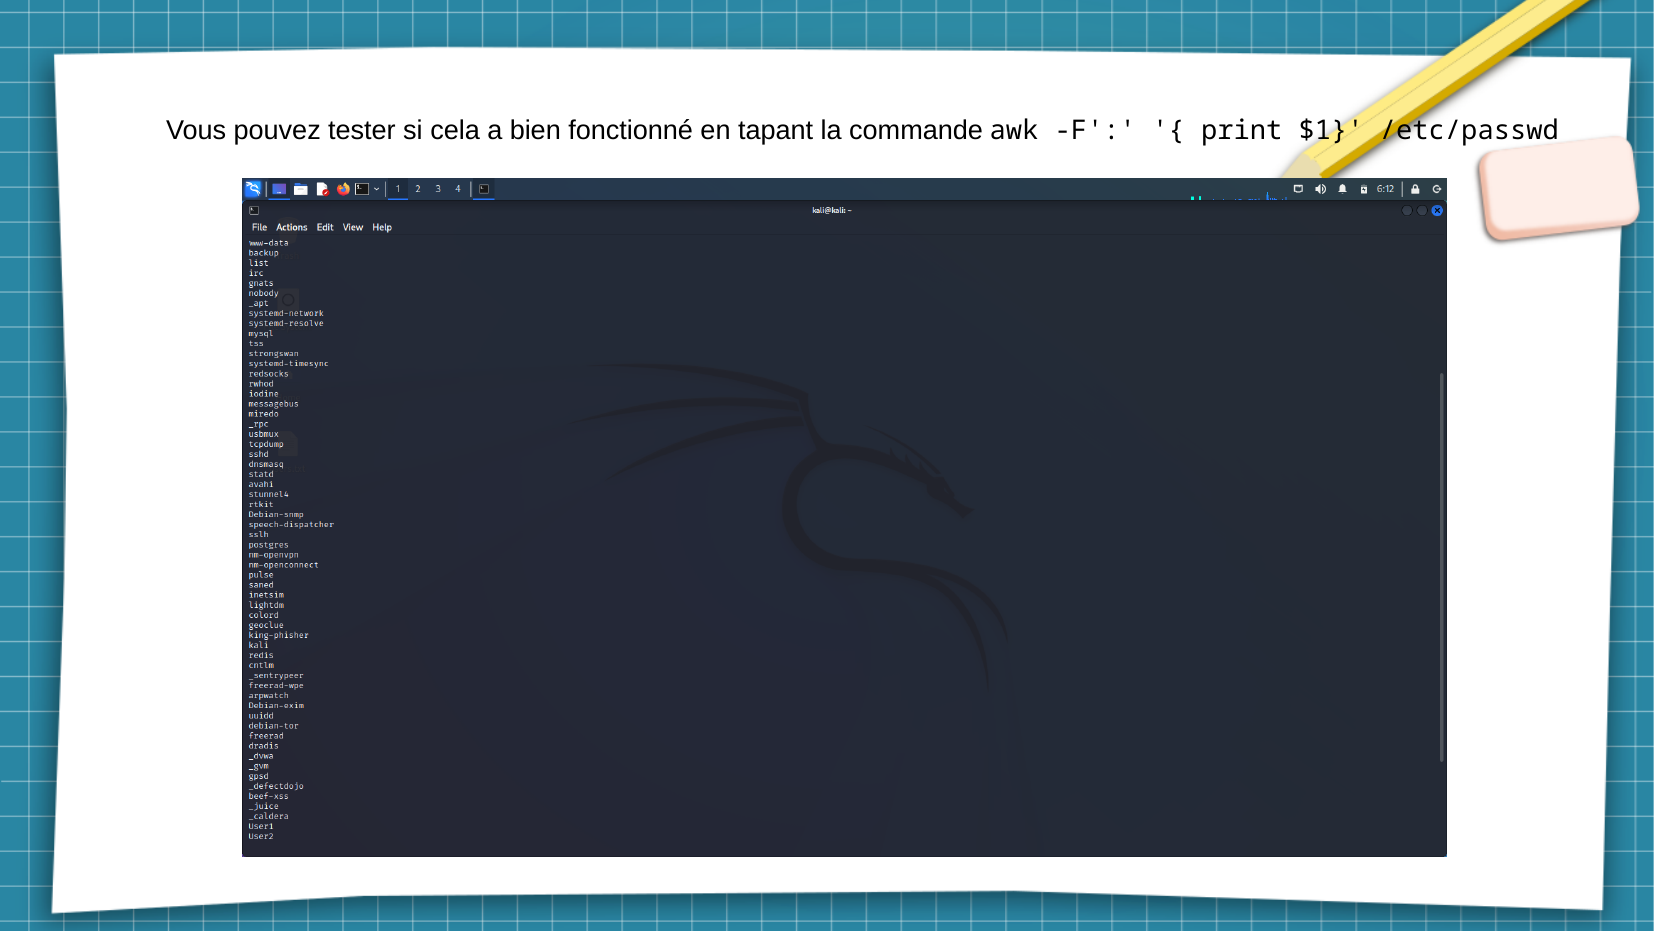

# Vous pouvez tester si cela a bien fonctionné en tapant la commande awk -F':' '{ print $1}' /etc/passwd